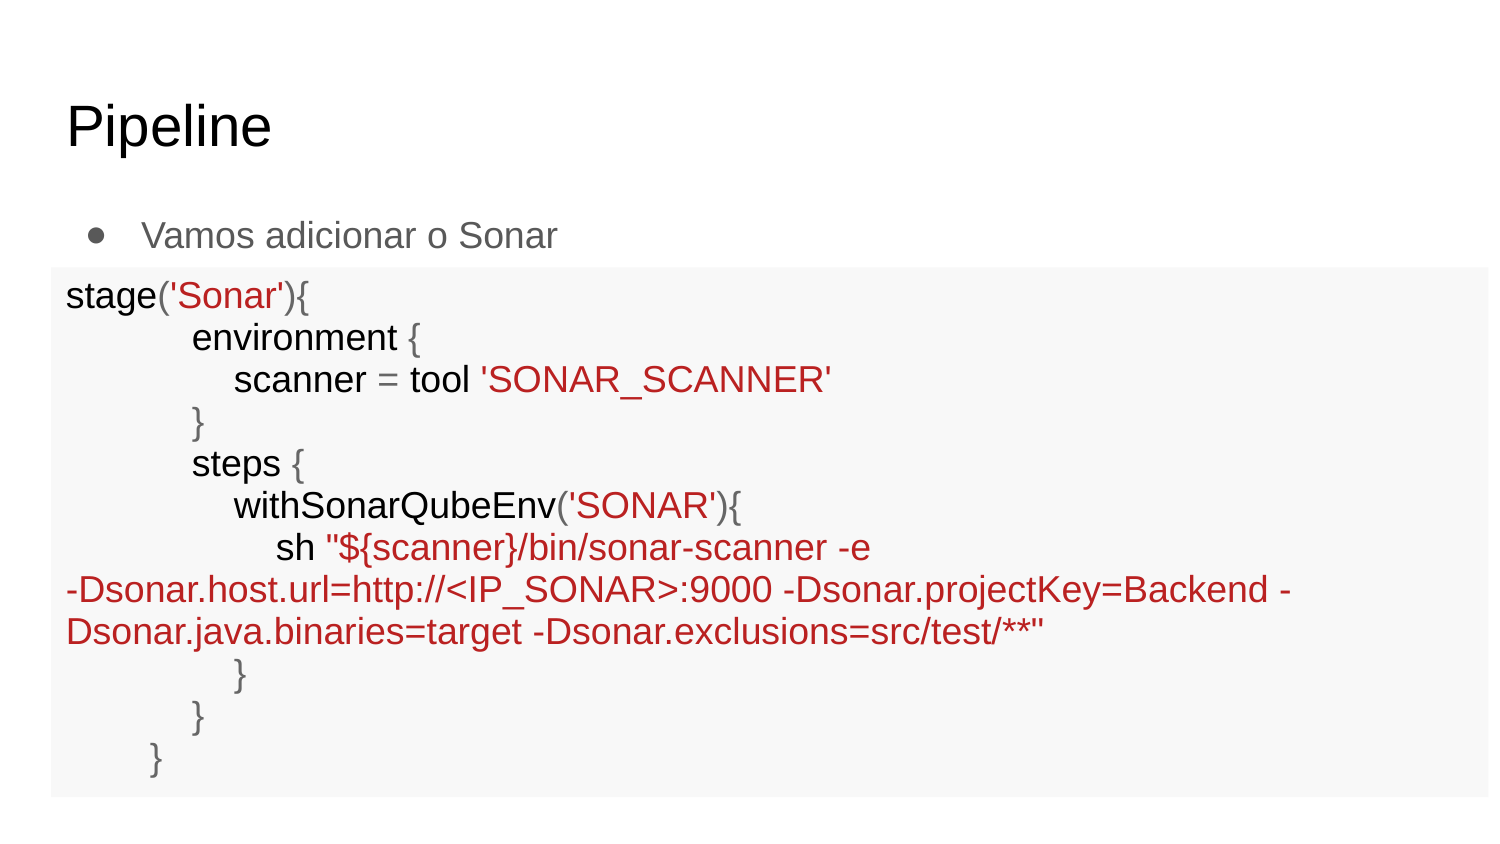

# Pipeline
Vamos adicionar o Sonar
stage('Sonar'){
 environment {
 scanner = tool 'SONAR_SCANNER'
 }
 steps {
 withSonarQubeEnv('SONAR'){
 sh "${scanner}/bin/sonar-scanner -e -Dsonar.host.url=http://<IP_SONAR>:9000 -Dsonar.projectKey=Backend -Dsonar.java.binaries=target -Dsonar.exclusions=src/test/**"
 }
 }
 }